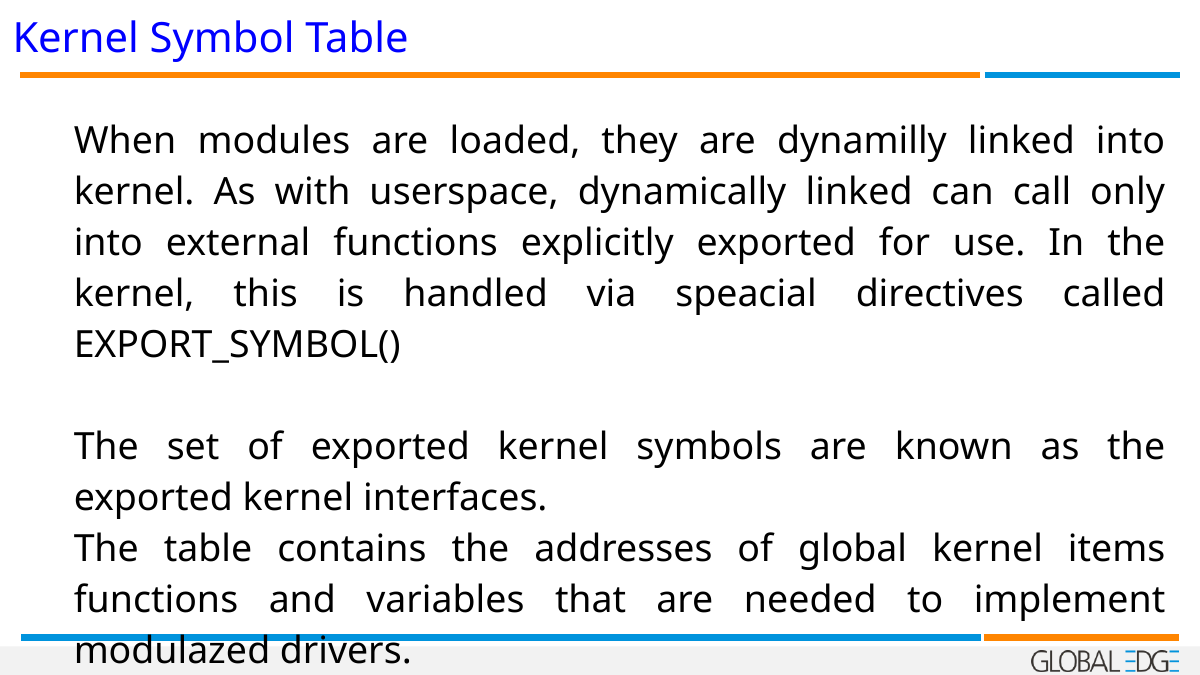

# Kernel Symbol Table
When modules are loaded, they are dynamilly linked into kernel. As with userspace, dynamically linked can call only into external functions explicitly exported for use. In the kernel, this is handled via speacial directives called EXPORT_SYMBOL()
The set of exported kernel symbols are known as the exported kernel interfaces.
The table contains the addresses of global kernel items functions and variables that are needed to implement modulazed drivers.